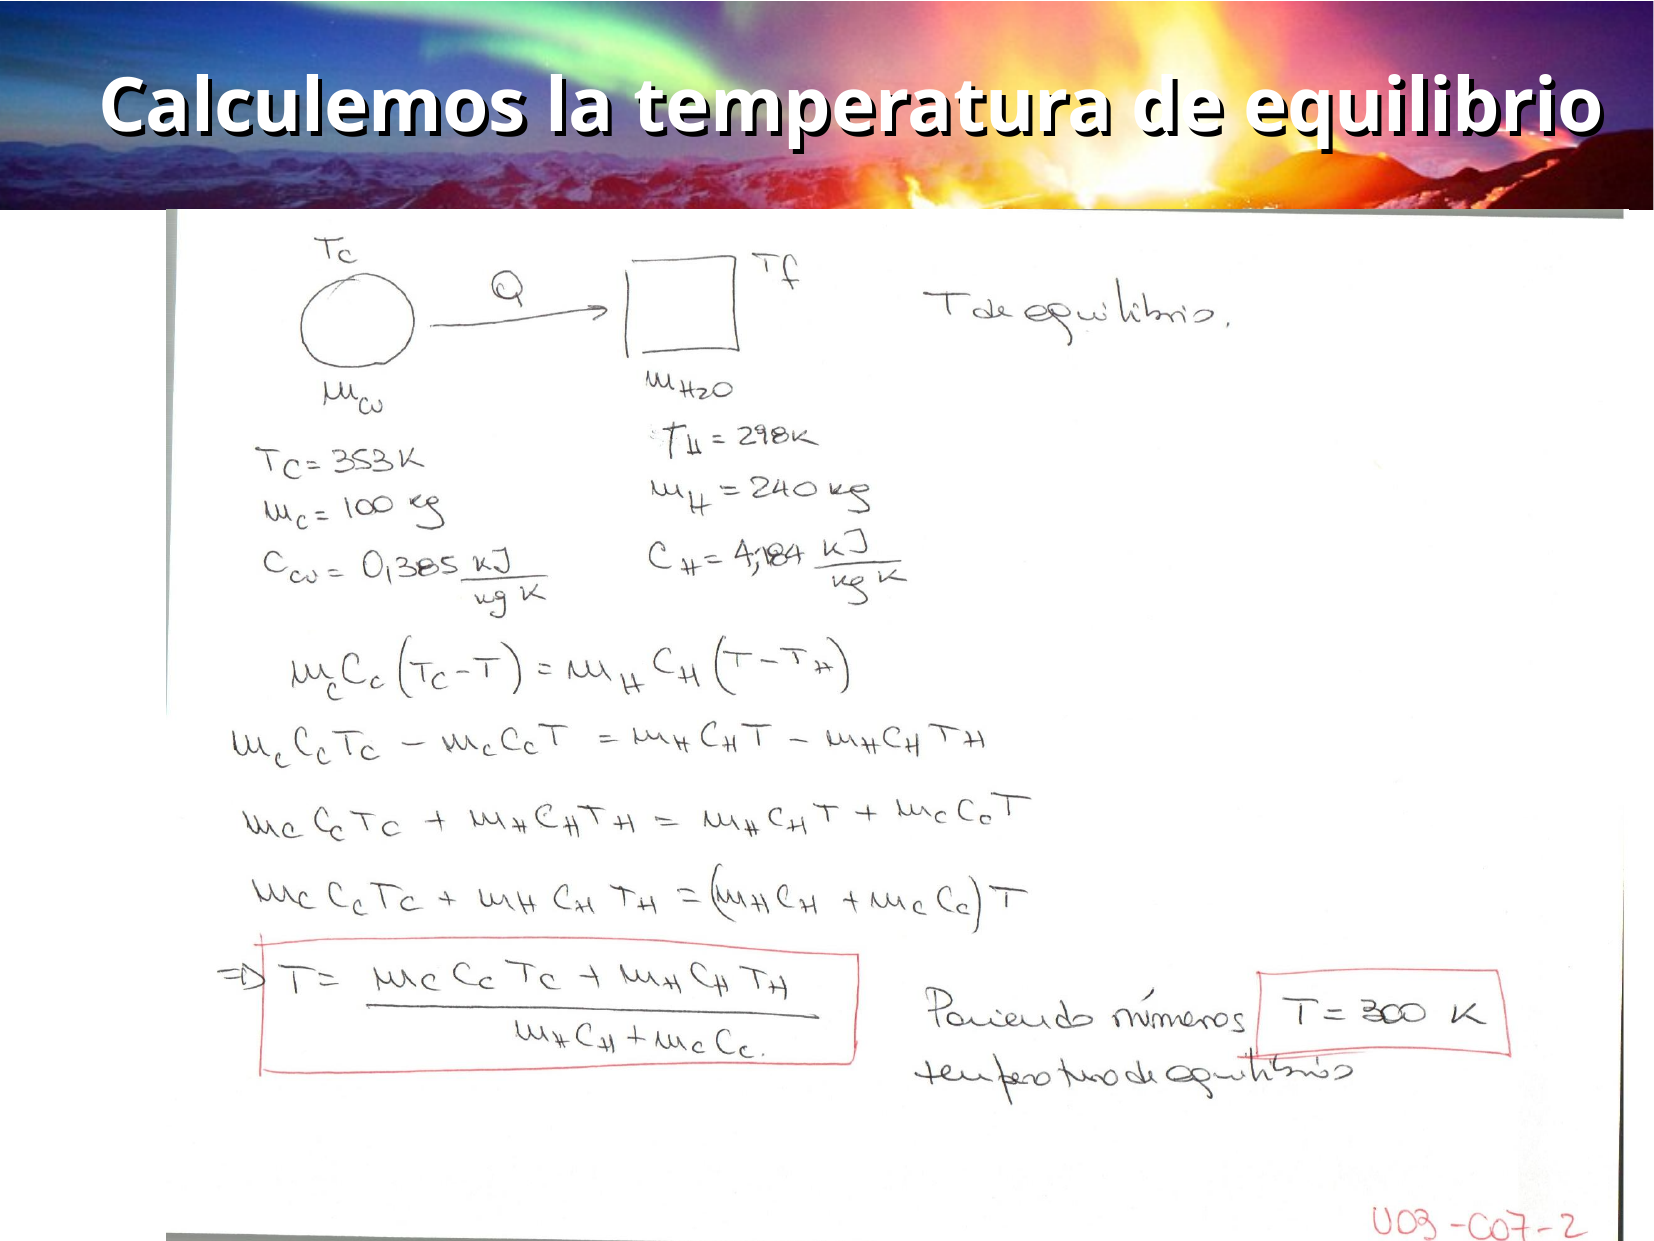

# Calculemos la temperatura de equilibrio
FÍSICA III B
29